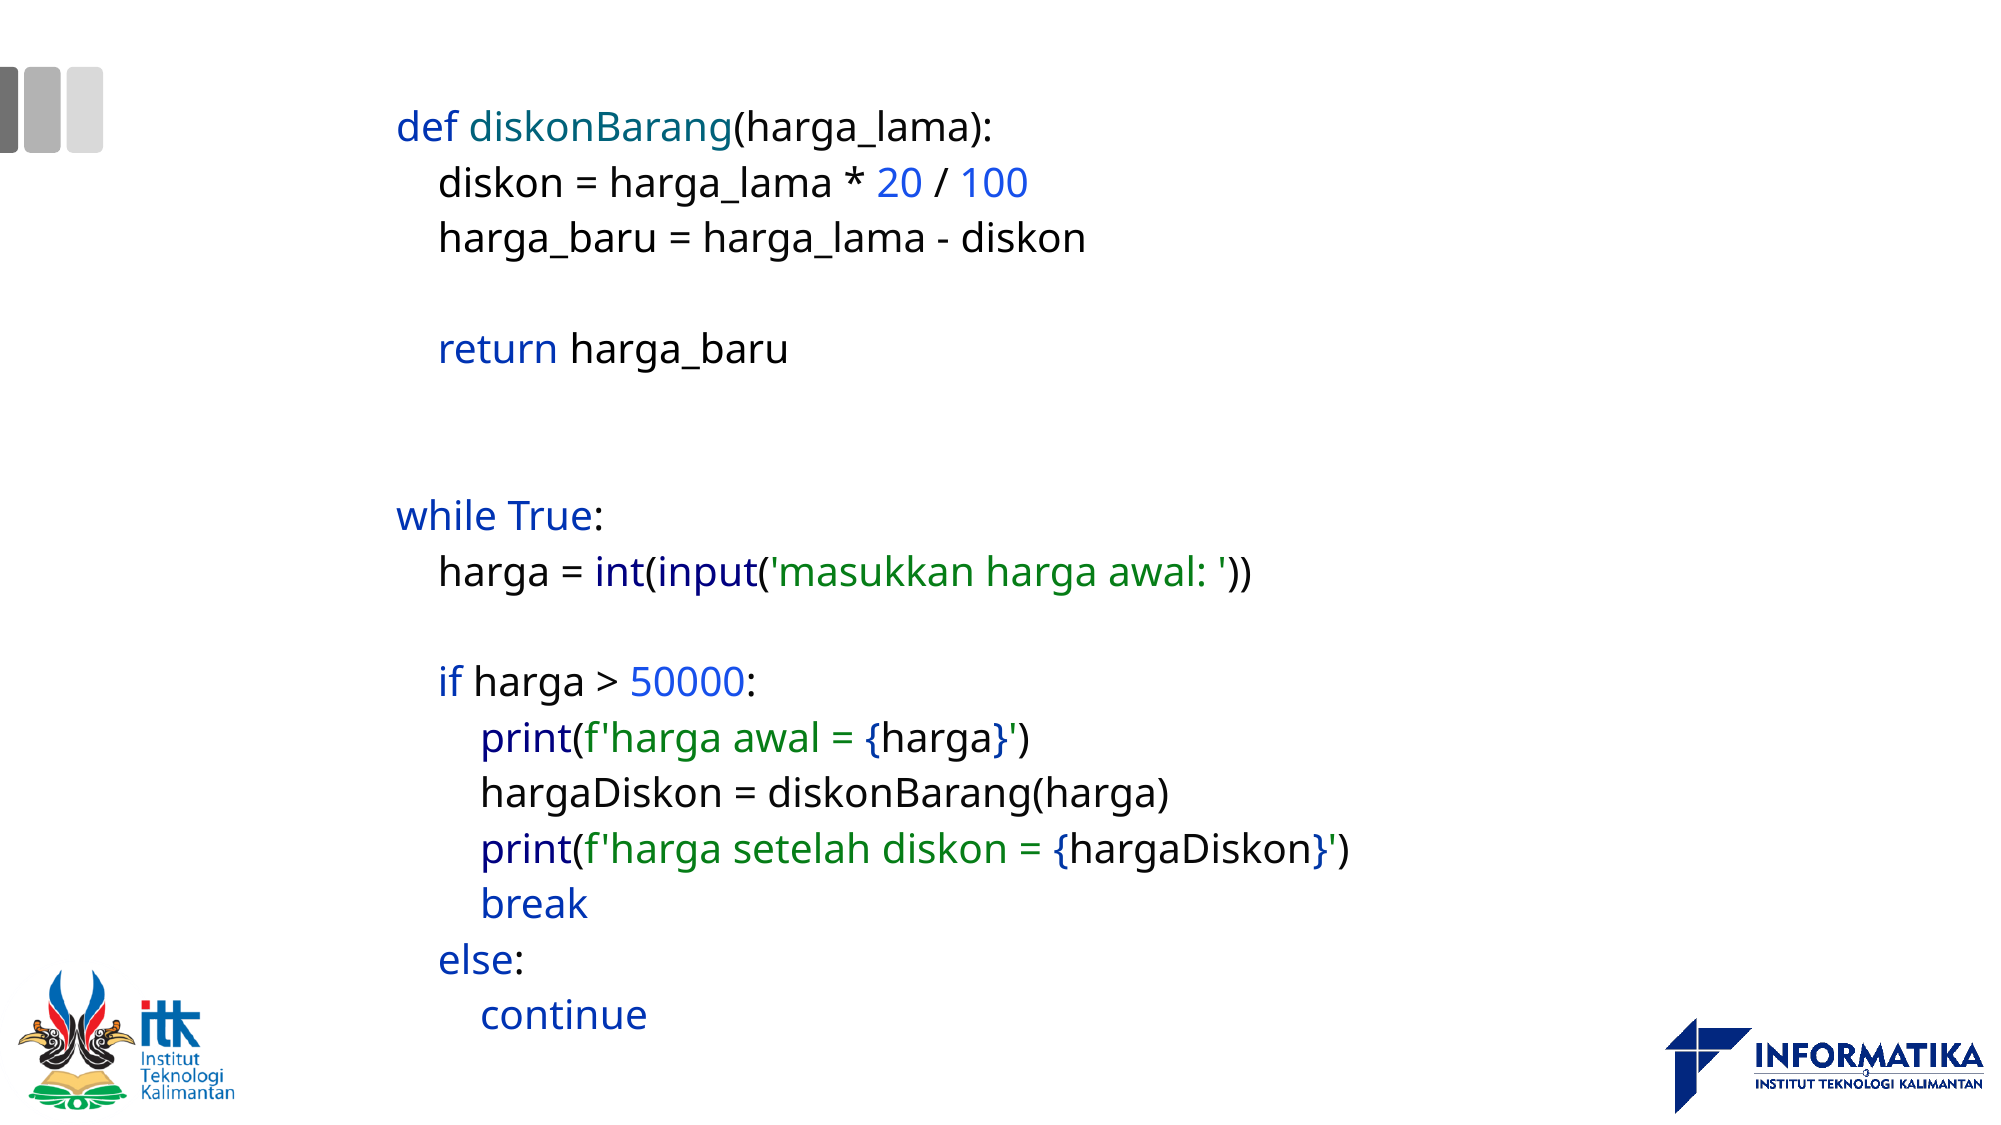

def diskonBarang(harga_lama):
 diskon = harga_lama * 20 / 100
 harga_baru = harga_lama - diskon
 return harga_baru
while True:
 harga = int(input('masukkan harga awal: '))
 if harga > 50000:
 print(f'harga awal = {harga}')
 hargaDiskon = diskonBarang(harga)
 print(f'harga setelah diskon = {hargaDiskon}')
 break
 else:
 continue